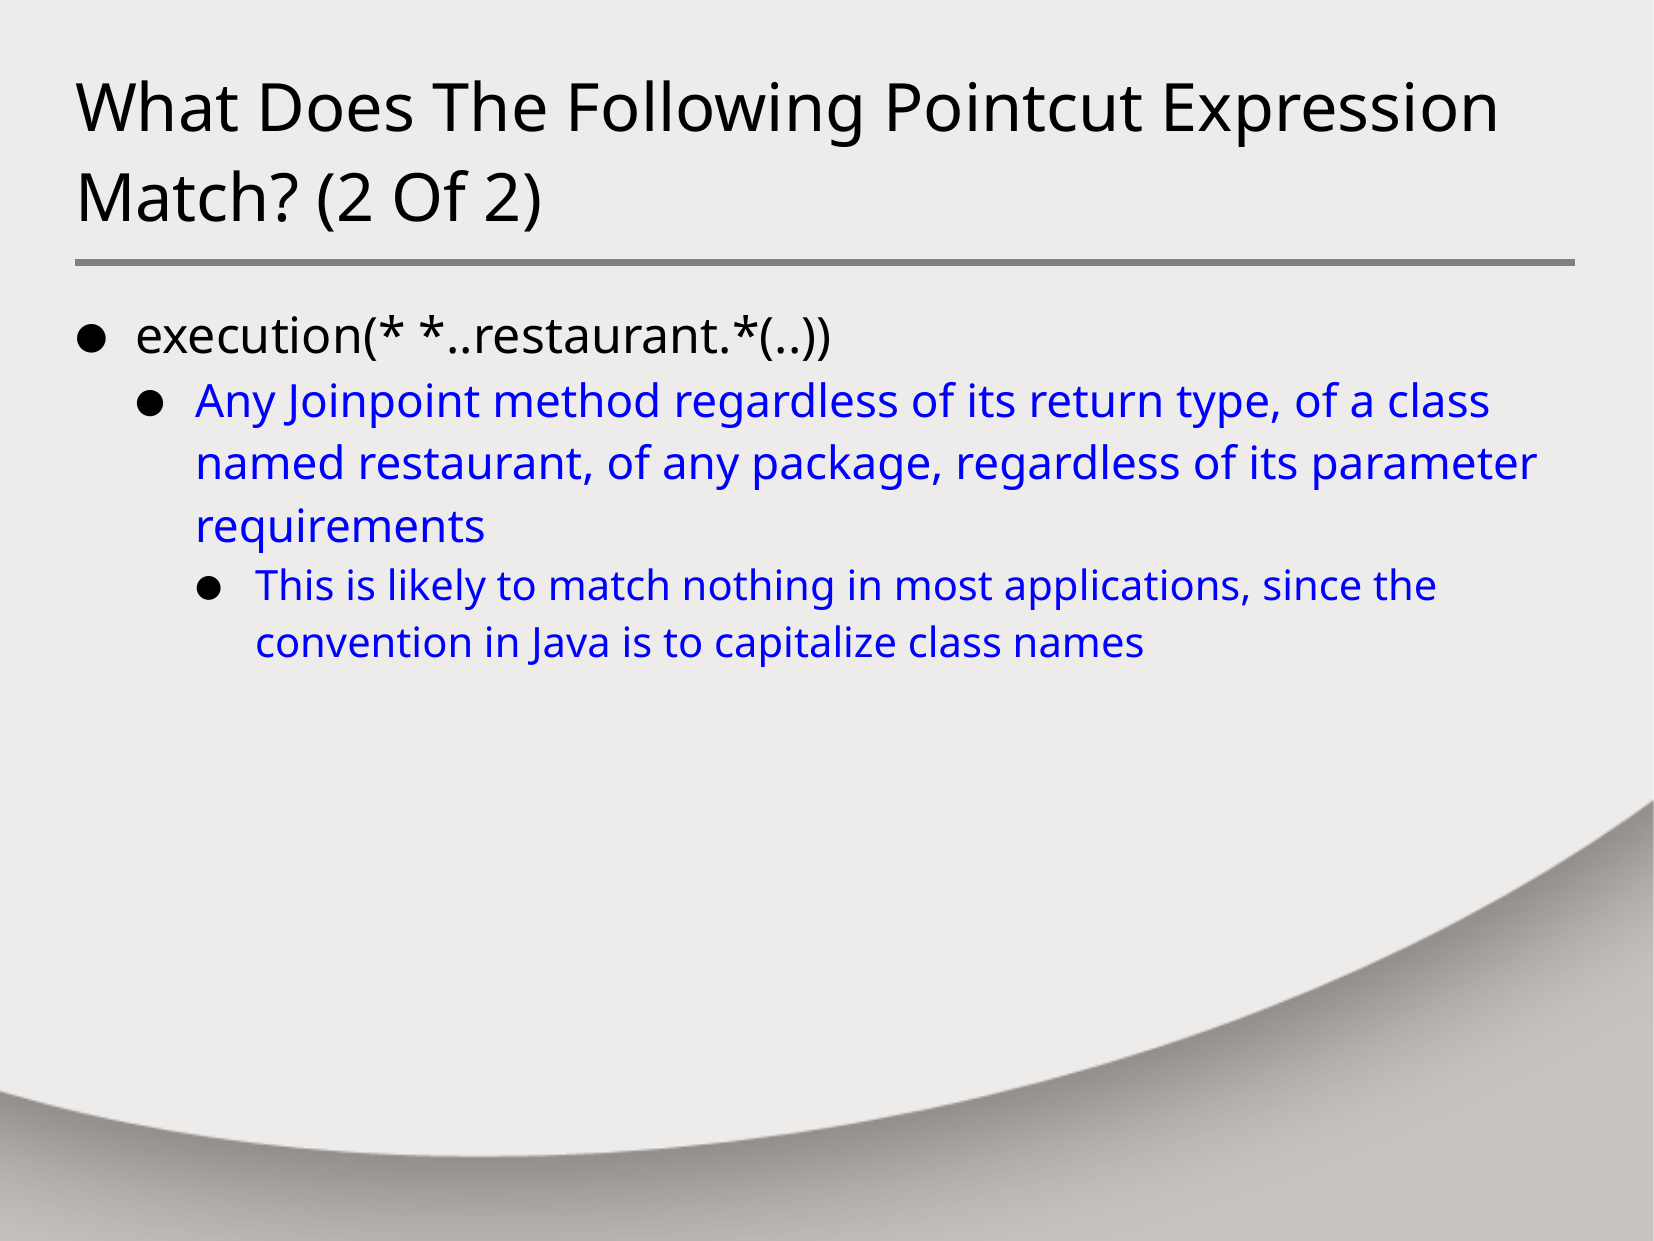

# What Does The Following Pointcut Expression Match? (2 Of 2)
execution(* *..restaurant.*(..))
Any Joinpoint method regardless of its return type, of a class named restaurant, of any package, regardless of its parameter requirements
This is likely to match nothing in most applications, since the convention in Java is to capitalize class names